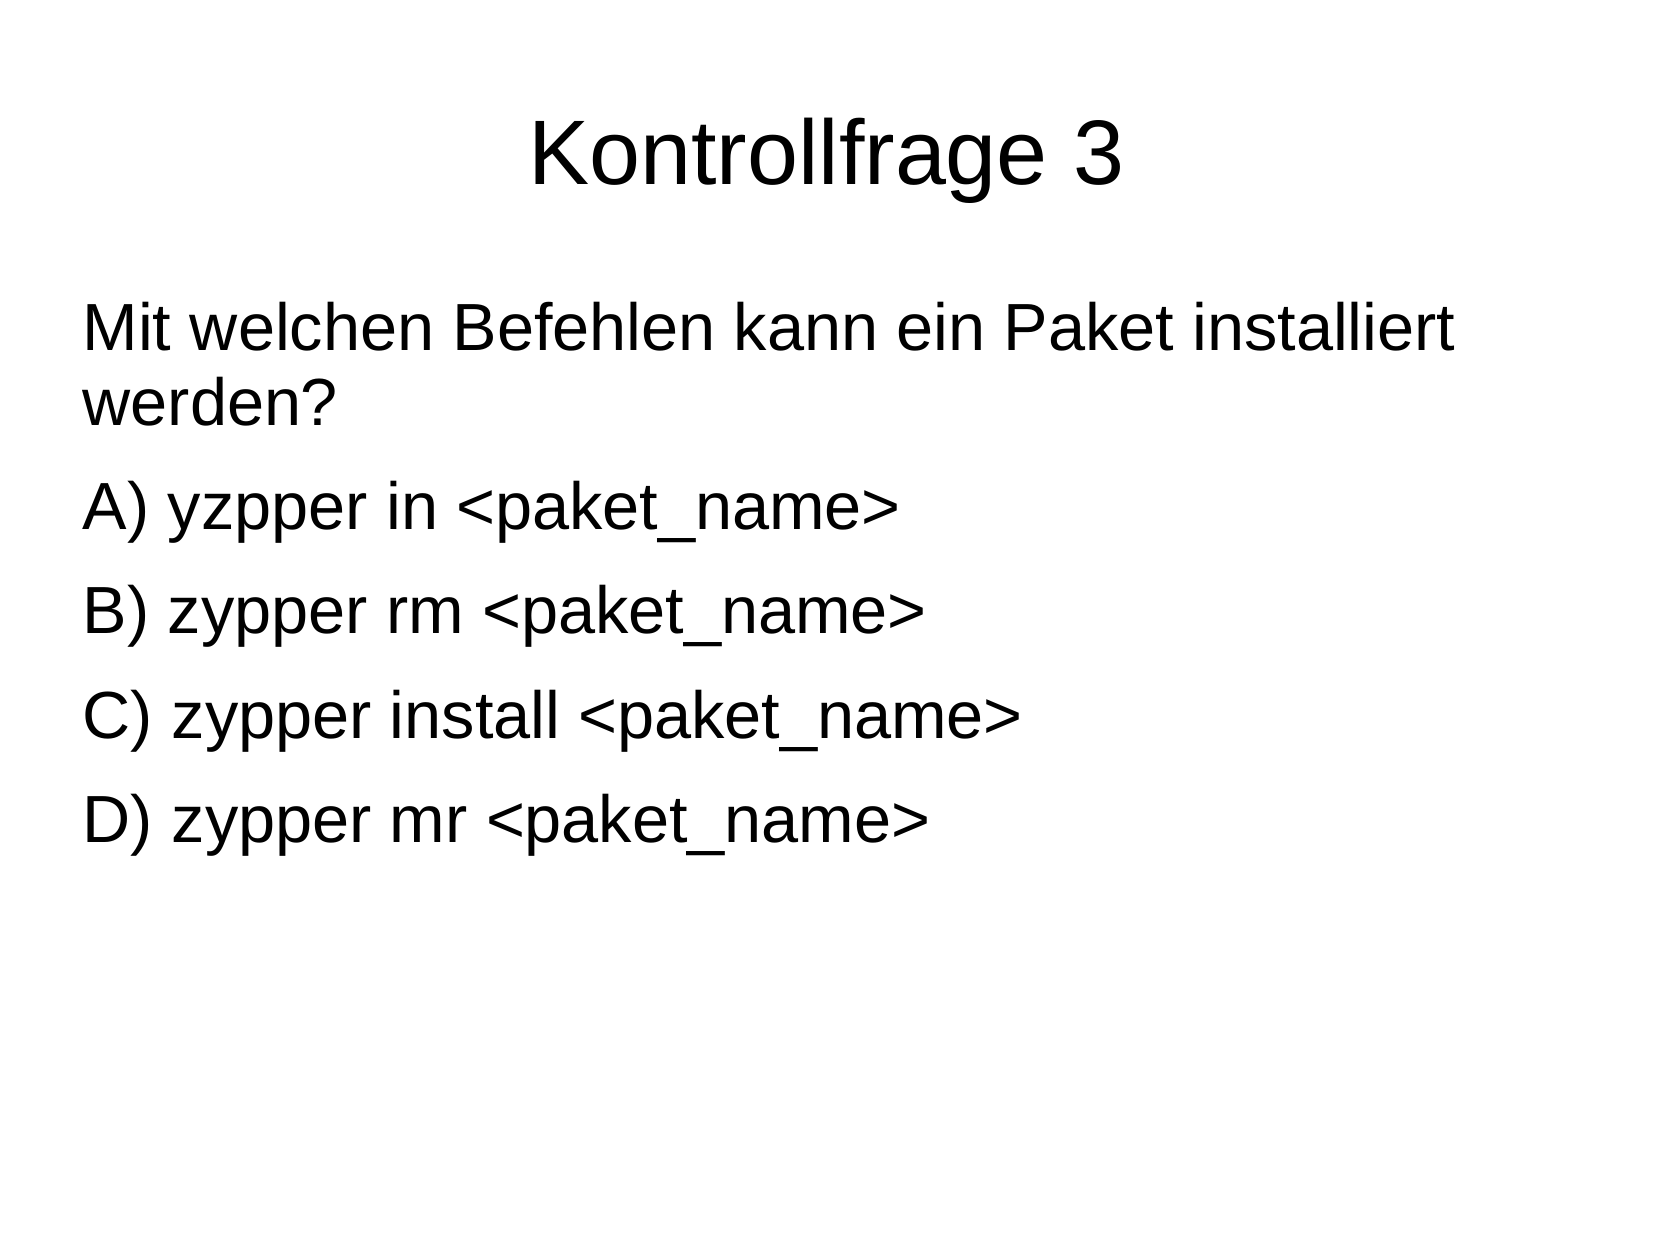

# Kontrollfrage 3
Mit welchen Befehlen kann ein Paket installiert werden?
A) yzpper in <paket_name>
B) zypper rm <paket_name>
C) zypper install <paket_name>
D) zypper mr <paket_name>